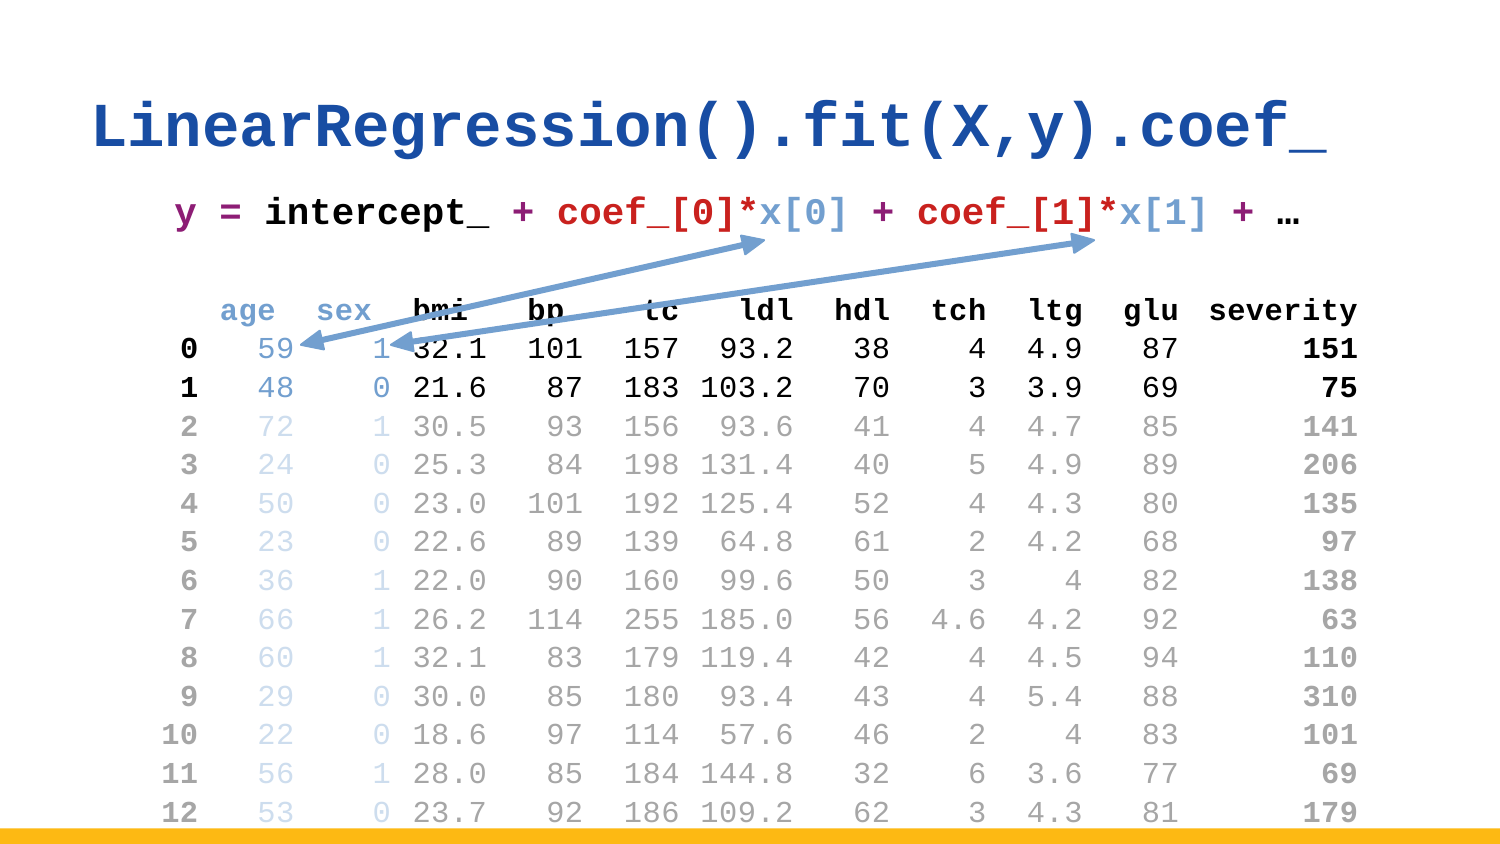

# LinearRegression().fit(X,y).coef_
 y = intercept_ + coef_[0]*x[0] + coef_[1]*x[1] + …